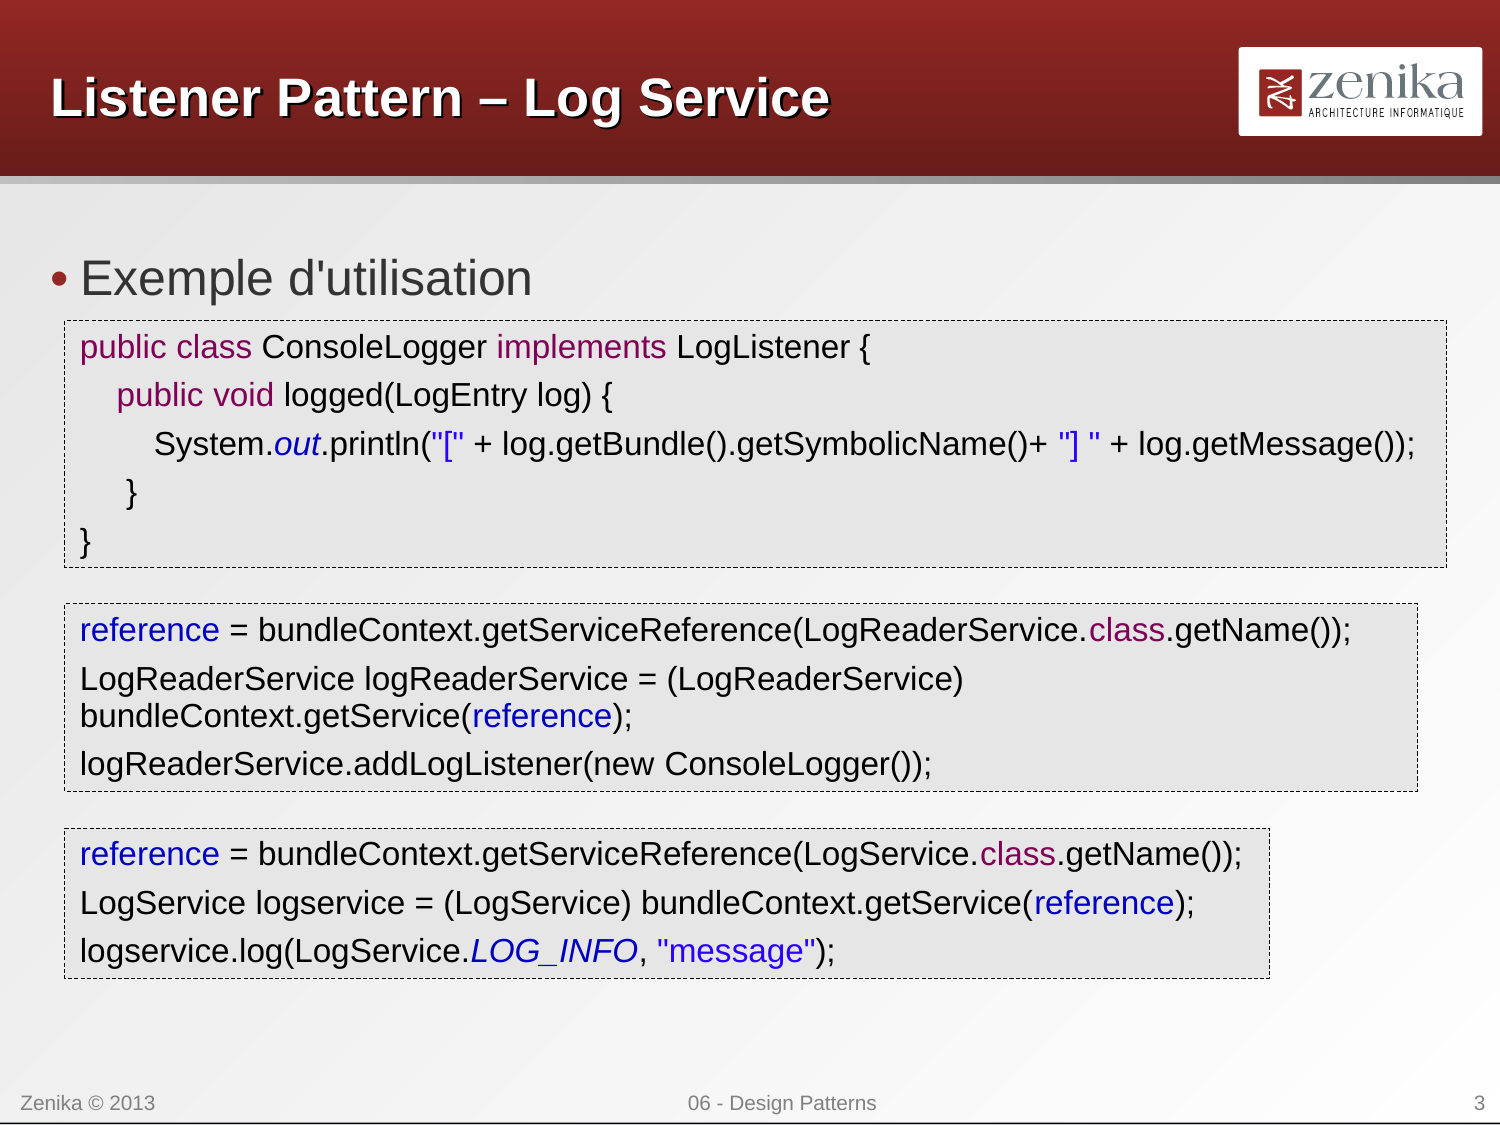

# Listener Pattern – Log Service
Exemple d'utilisation
public class ConsoleLogger implements LogListener {
 public void logged(LogEntry log) {
 System.out.println("[" + log.getBundle().getSymbolicName()+ "] " + log.getMessage());
 }
}
reference = bundleContext.getServiceReference(LogReaderService.class.getName());
LogReaderService logReaderService = (LogReaderService) bundleContext.getService(reference);
logReaderService.addLogListener(new ConsoleLogger());
reference = bundleContext.getServiceReference(LogService.class.getName());
LogService logservice = (LogService) bundleContext.getService(reference);
logservice.log(LogService.LOG_INFO, "message");